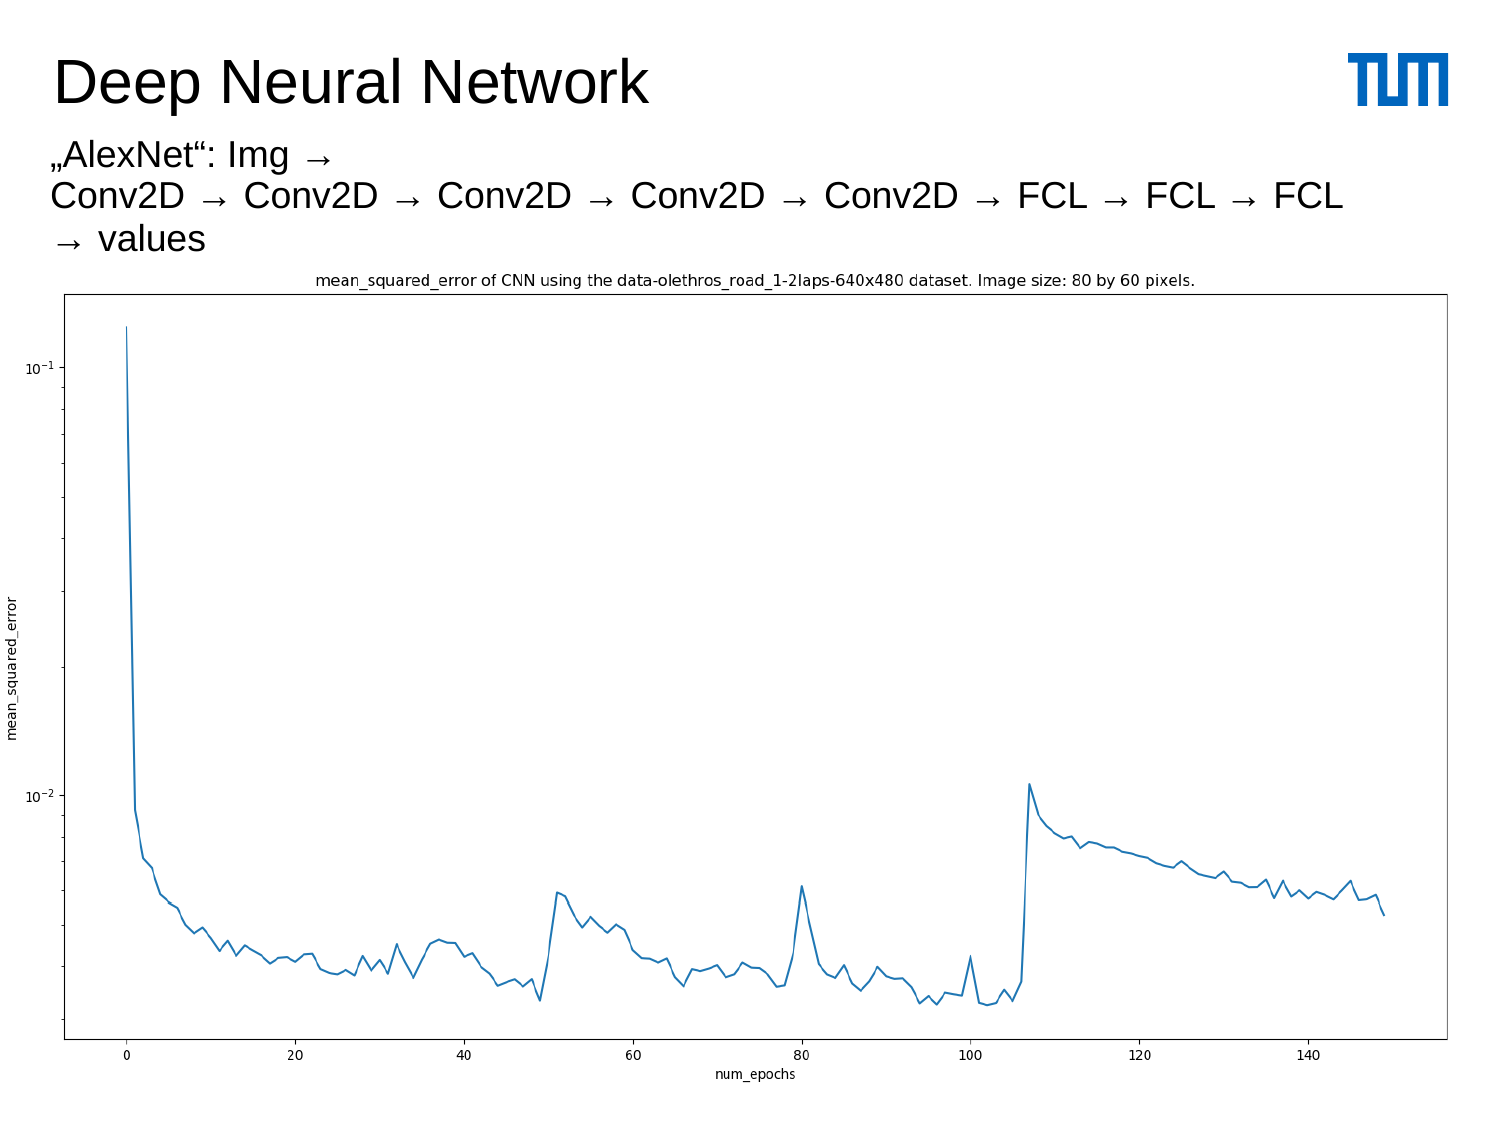

# Deep Neural Network
„AlexNet“: Img →
Conv2D → Conv2D → Conv2D → Conv2D → Conv2D → FCL → FCL → FCL
→ values
NE 2016SS: Neural Vision
11